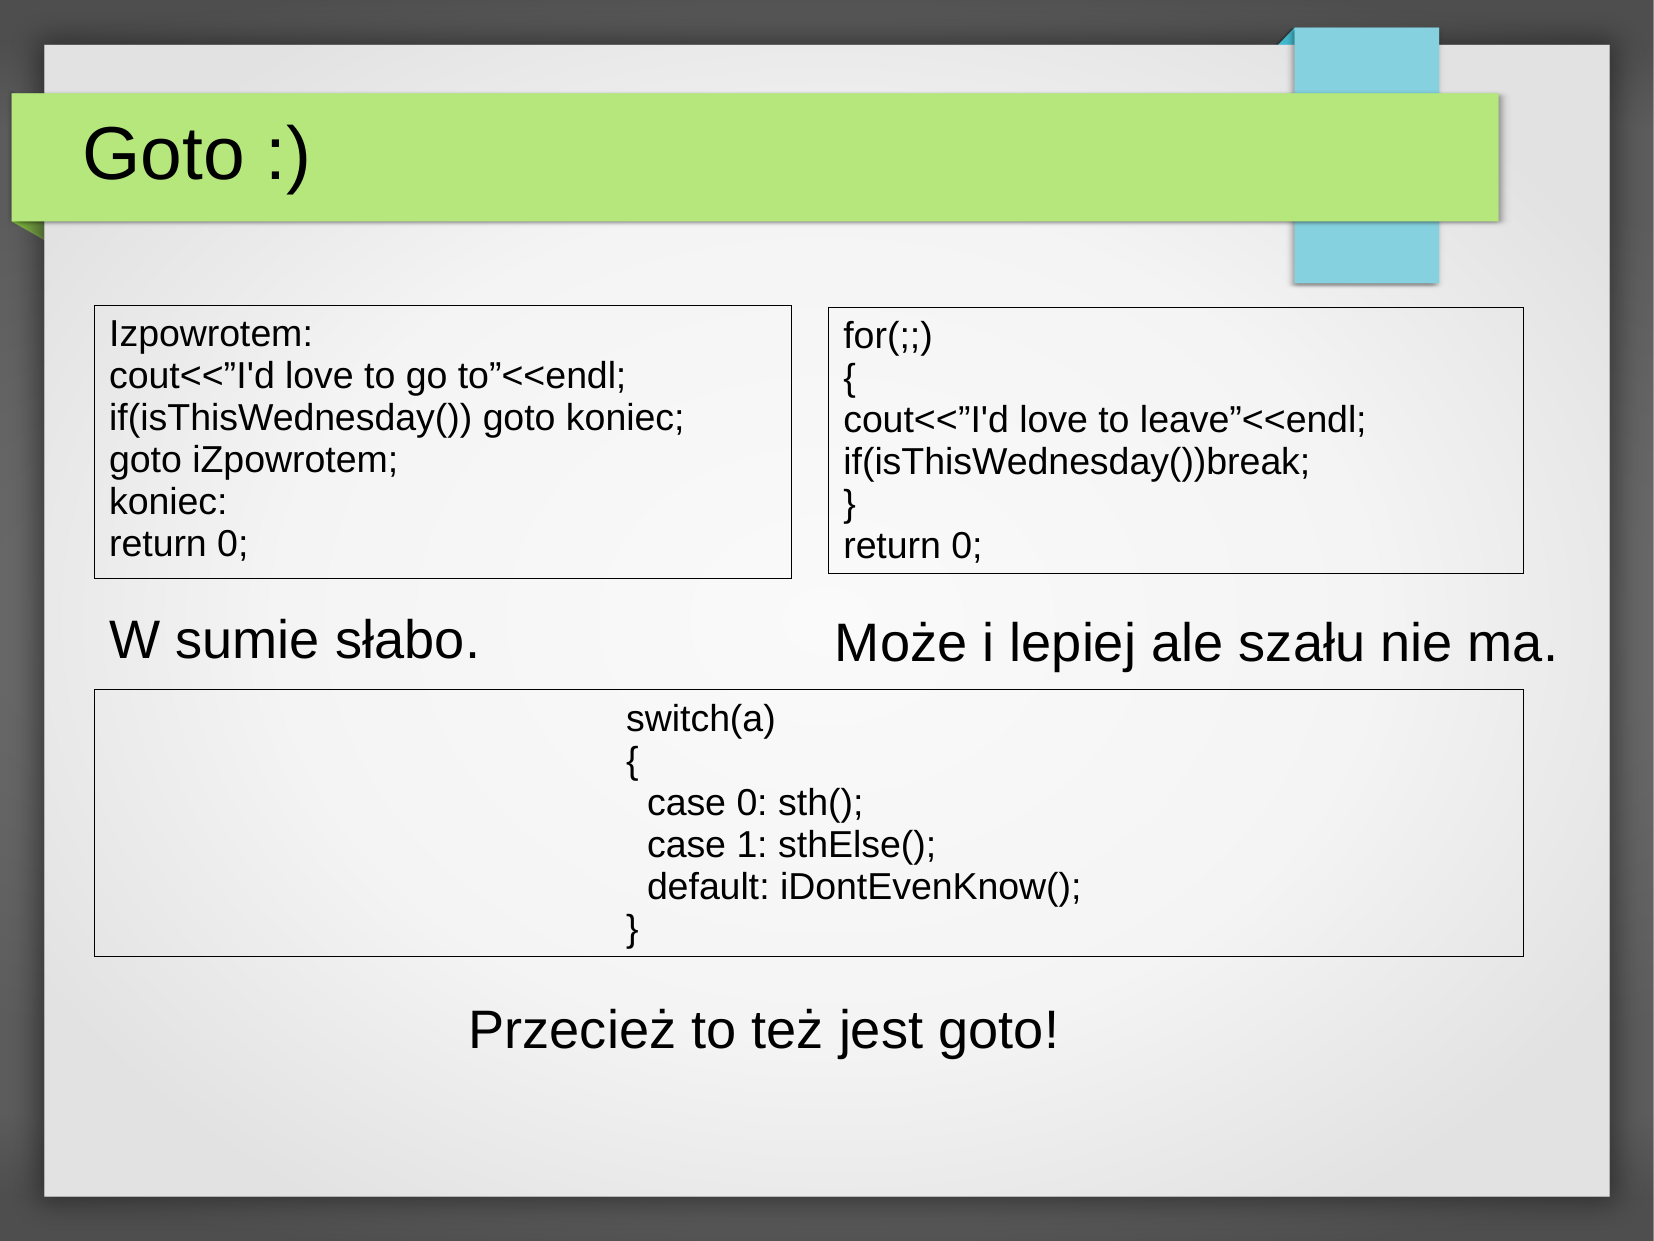

# Goto :)
Izpowrotem:
cout<<”I'd love to go to”<<endl;
if(isThisWednesday()) goto koniec;
goto iZpowrotem;
koniec:
return 0;
for(;;)
{
cout<<”I'd love to leave”<<endl;
if(isThisWednesday())break;
}
return 0;
W sumie słabo.
Może i lepiej ale szału nie ma.
							switch(a)
							{
							 case 0: sth();
							 case 1: sthElse();
							 default: iDontEvenKnow();
							}
Przecież to też jest goto!